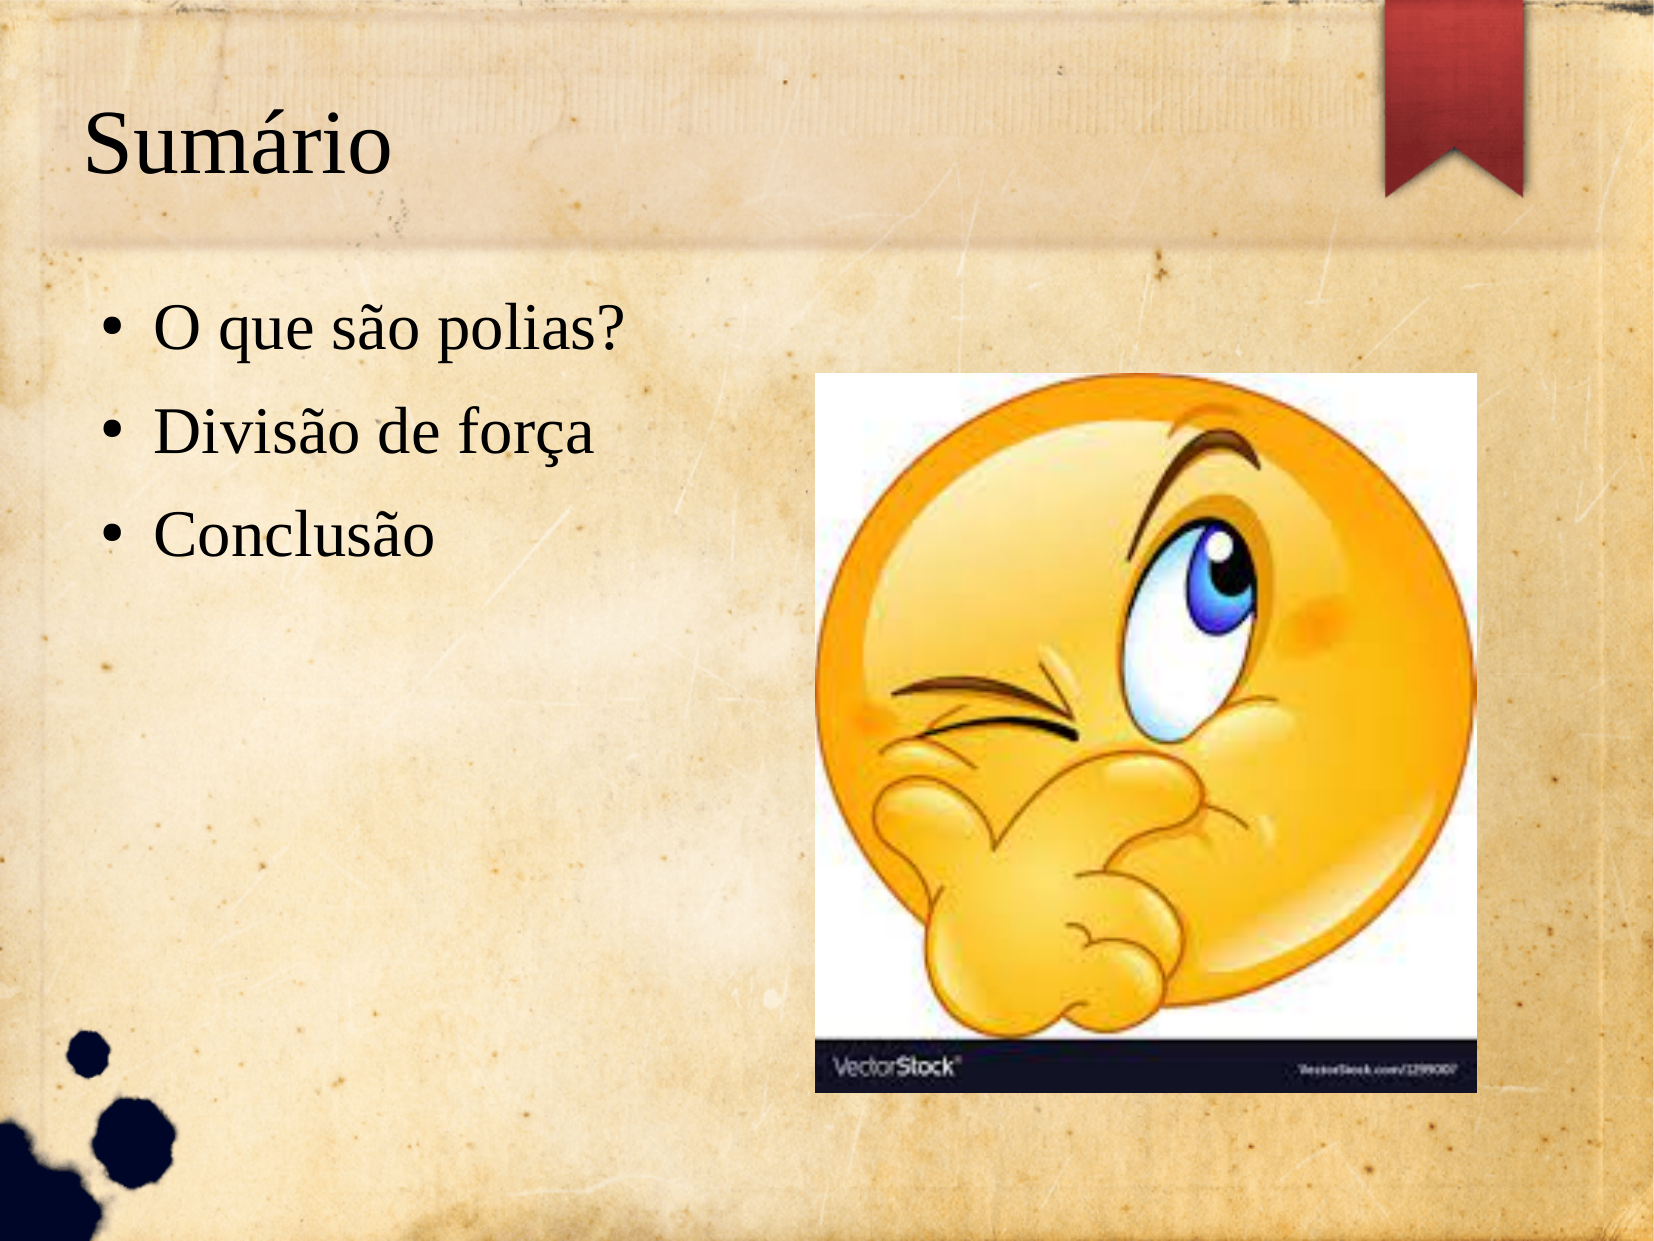

# Sumário
O que são polias?
Divisão de força
Conclusão